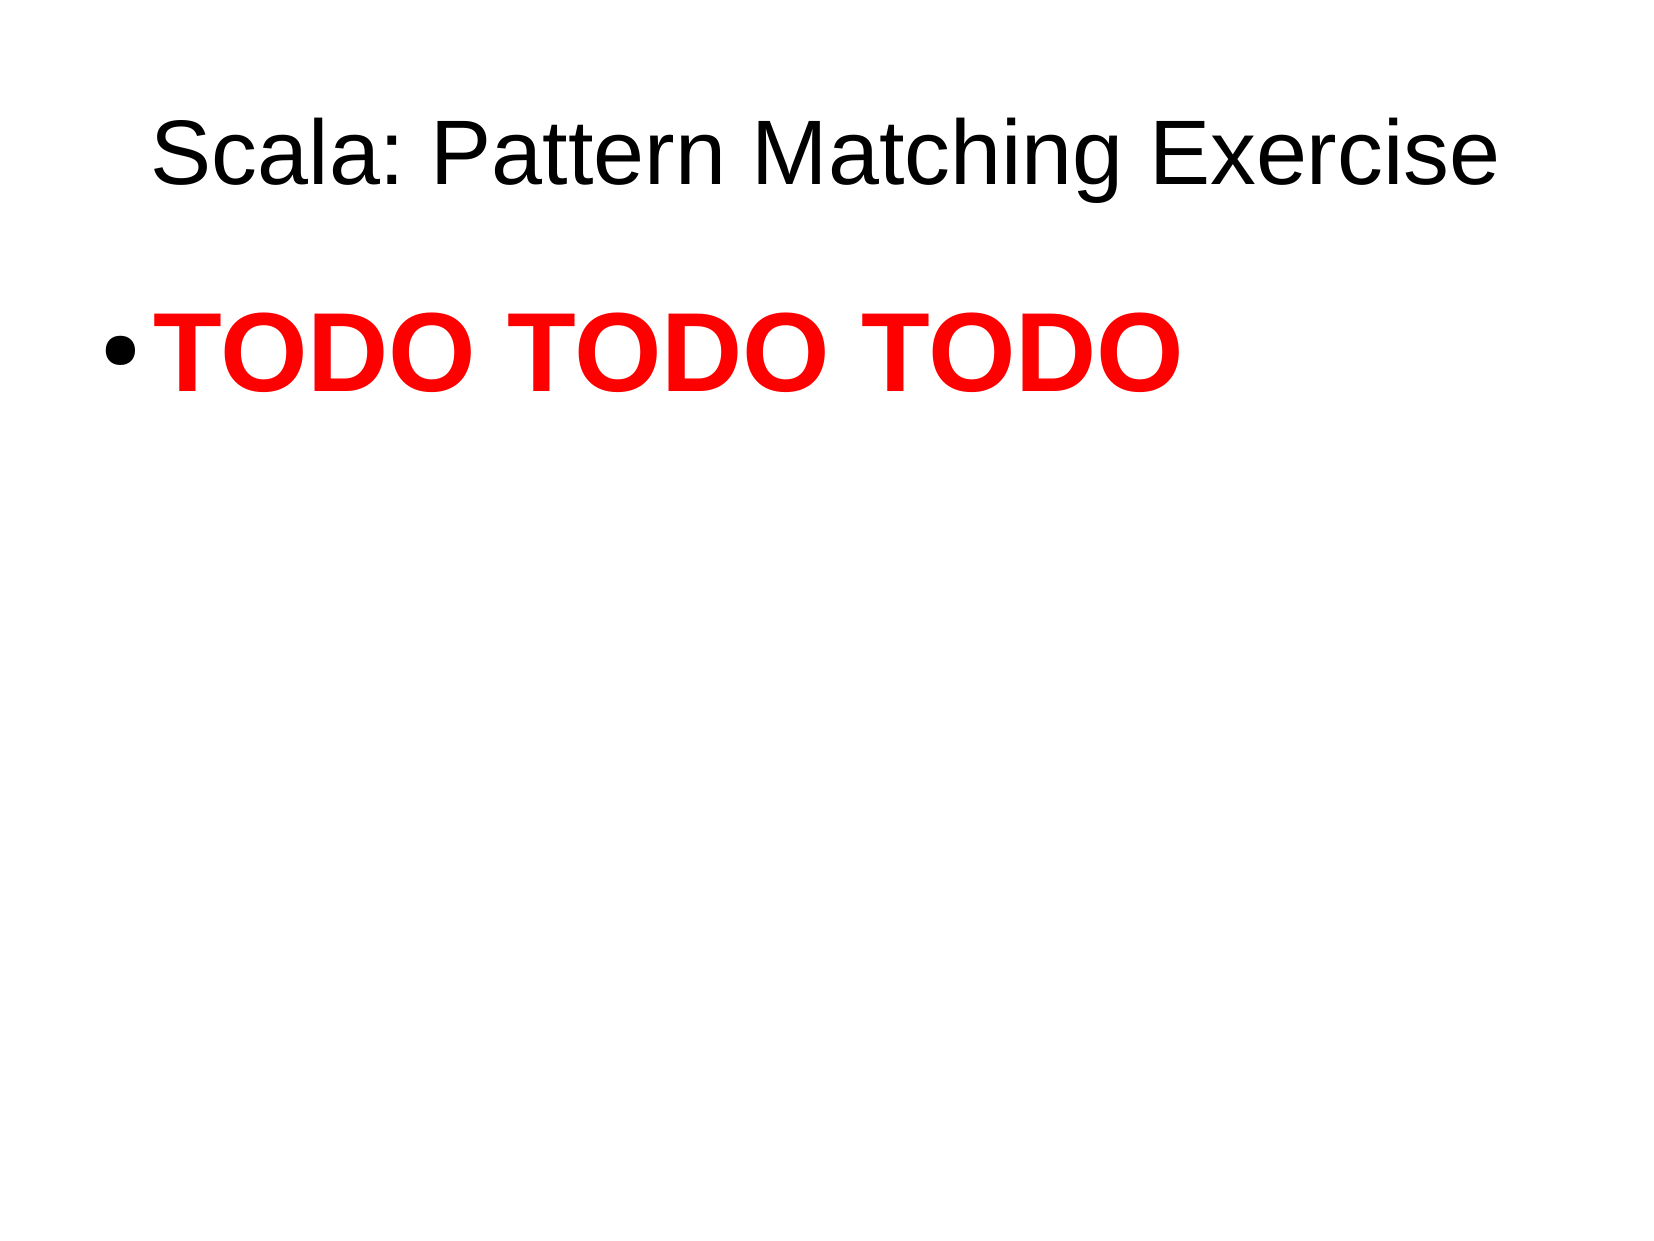

# Scala: Pattern Matching Exercise
TODO TODO TODO